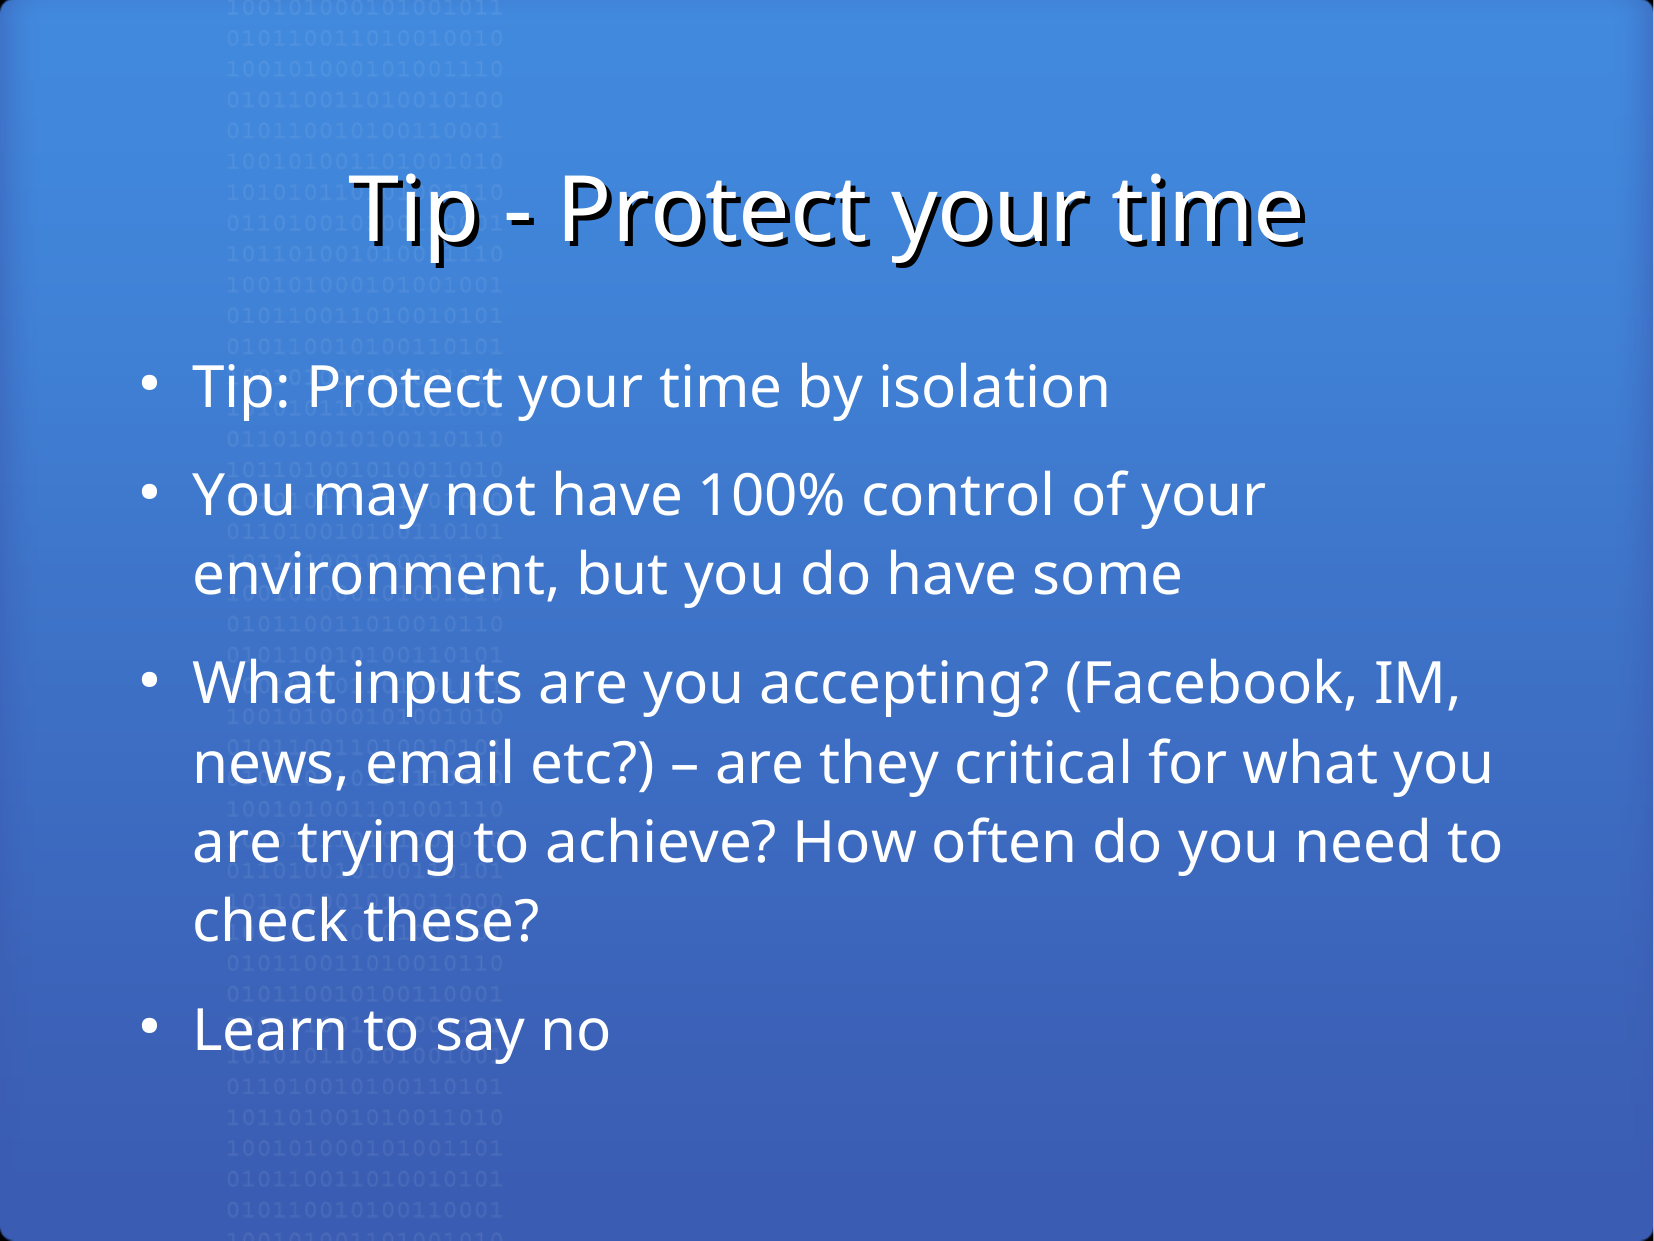

# Tip - Protect your time
Tip: Protect your time by isolation
You may not have 100% control of your environment, but you do have some
What inputs are you accepting? (Facebook, IM, news, email etc?) – are they critical for what you are trying to achieve? How often do you need to check these?
Learn to say no